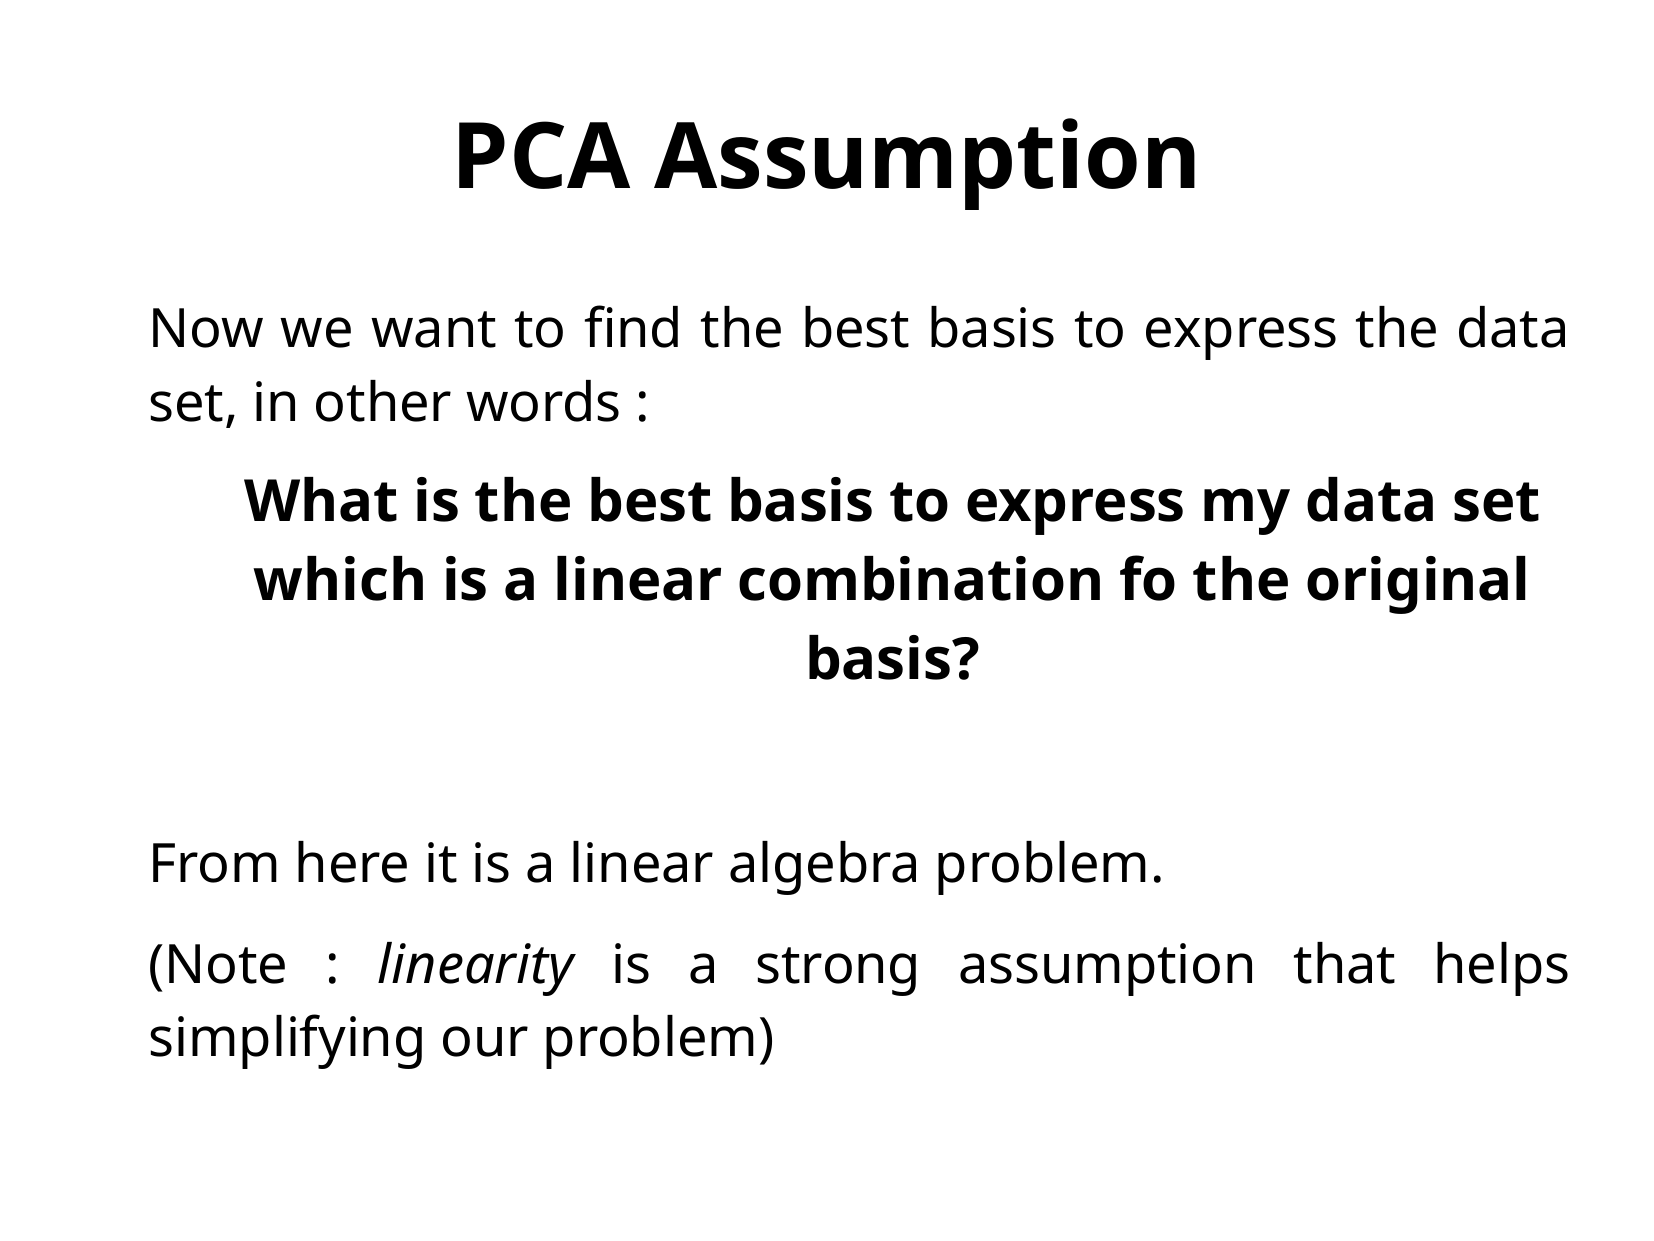

# PCA Assumption
Now we want to find the best basis to express the data set, in other words :
What is the best basis to express my data set which is a linear combination fo the original basis?
From here it is a linear algebra problem.
(Note : linearity is a strong assumption that helps simplifying our problem)